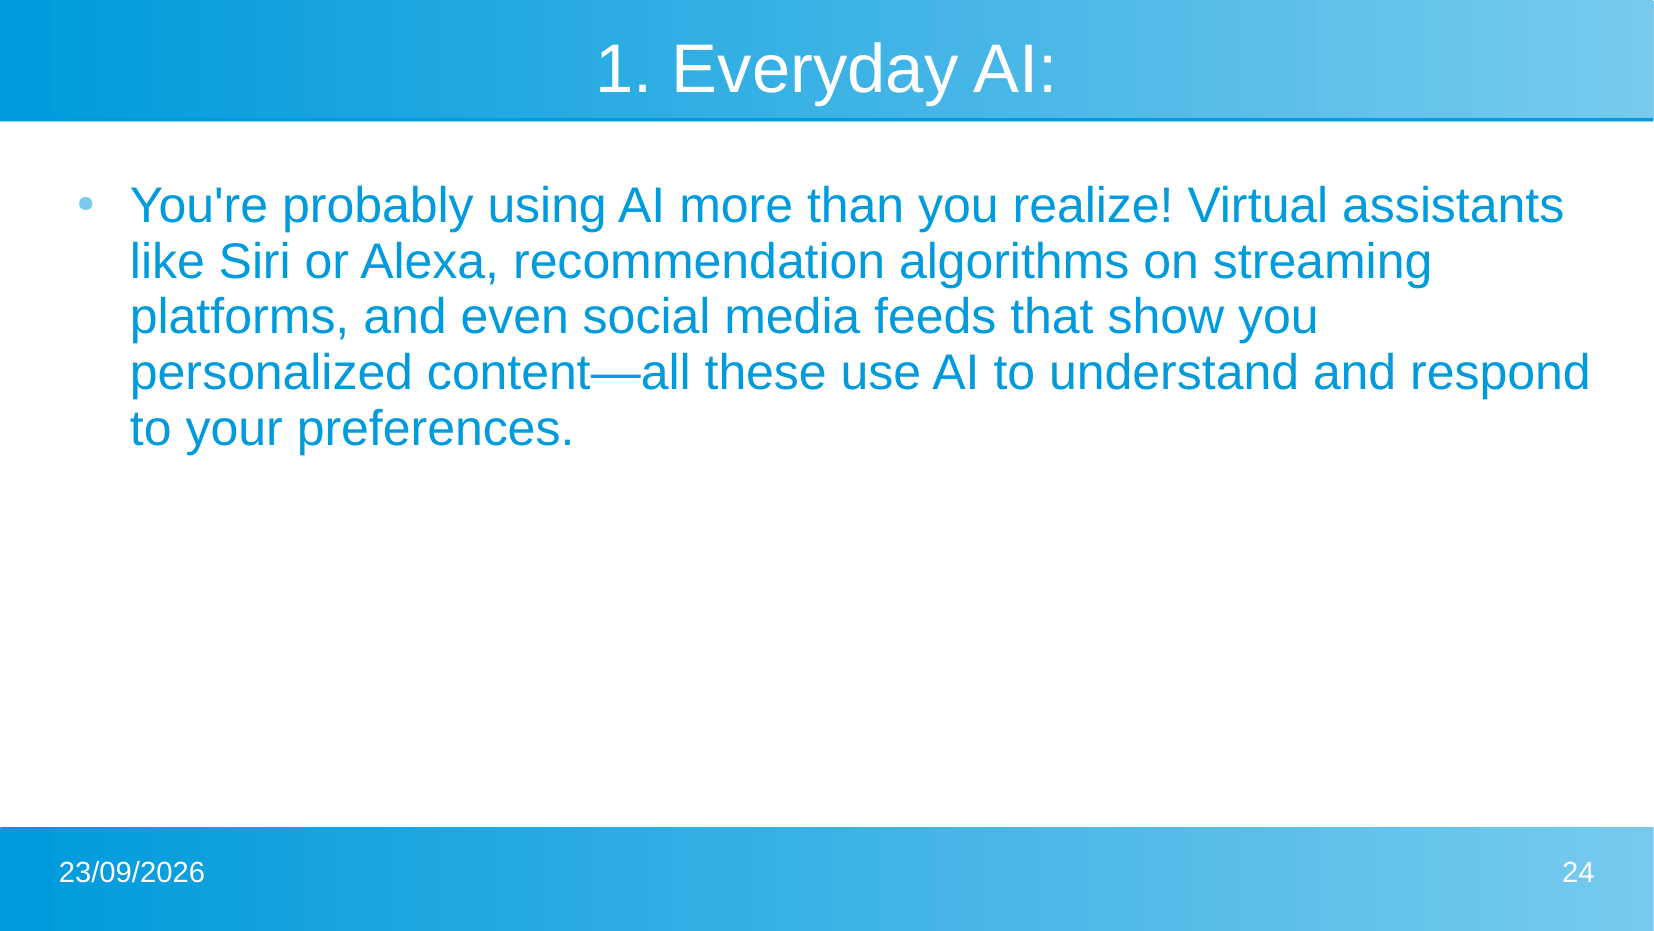

# 1. Everyday AI:
You're probably using AI more than you realize! Virtual assistants like Siri or Alexa, recommendation algorithms on streaming platforms, and even social media feeds that show you personalized content—all these use AI to understand and respond to your preferences.
24